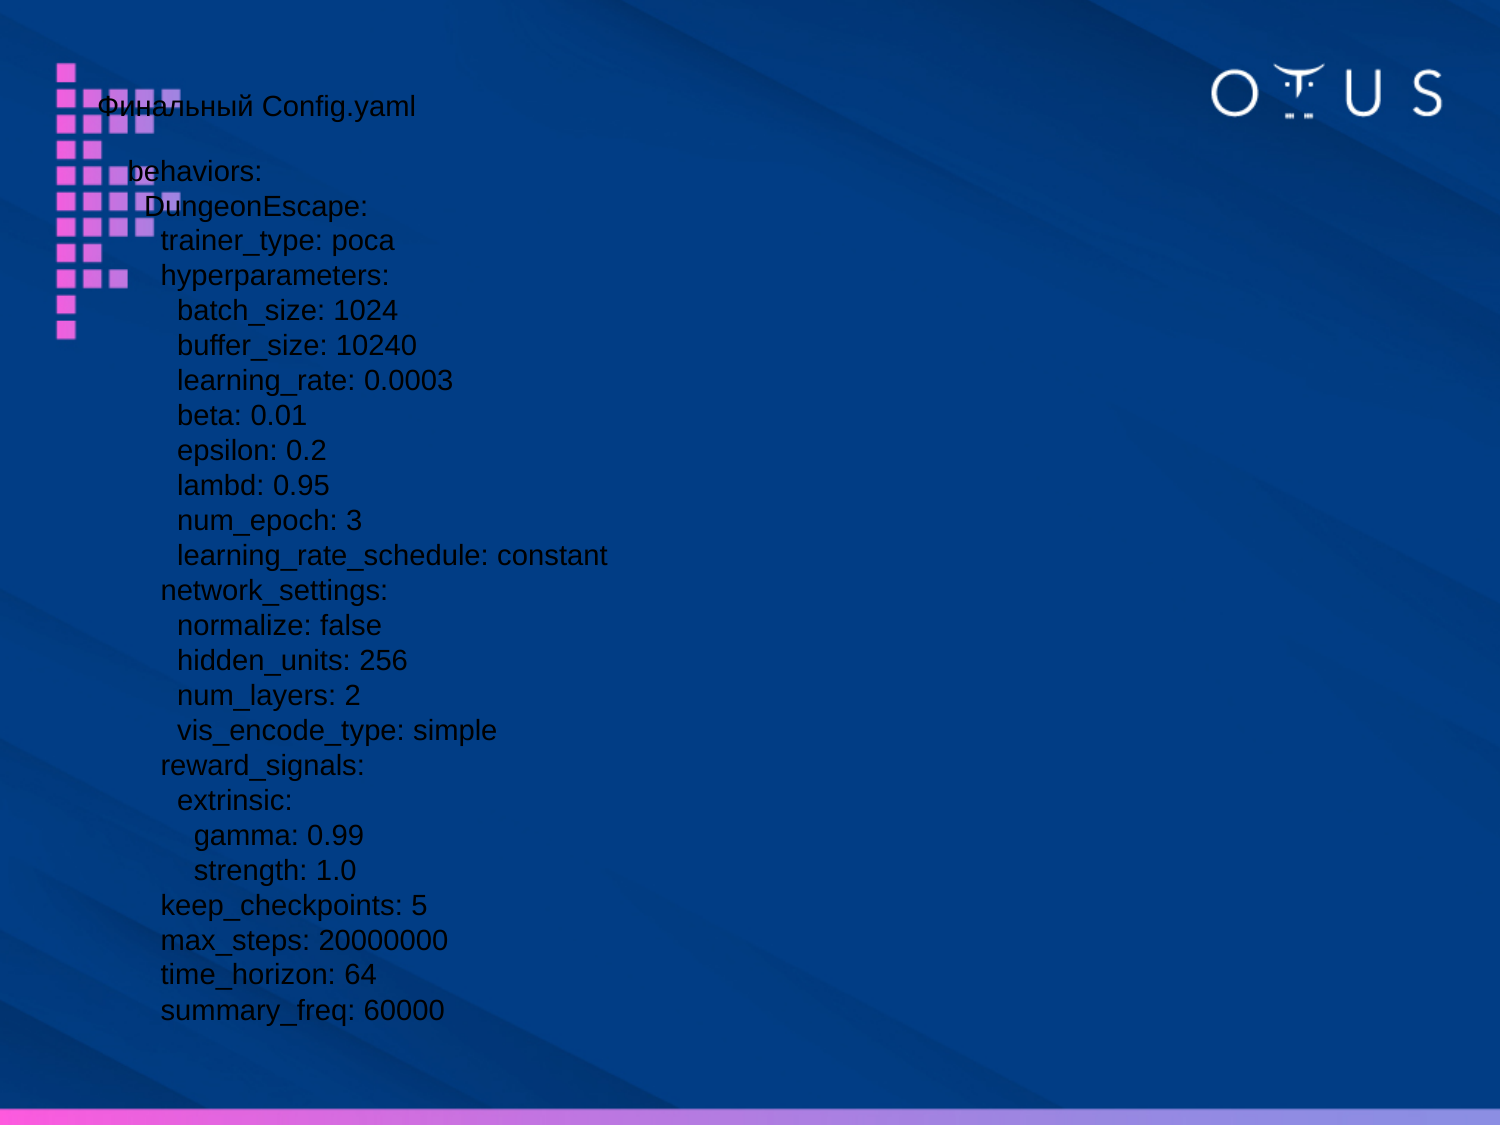

# Финальный Config.yaml
behaviors:
 DungeonEscape:
 trainer_type: poca
 hyperparameters:
 batch_size: 1024
 buffer_size: 10240
 learning_rate: 0.0003
 beta: 0.01
 epsilon: 0.2
 lambd: 0.95
 num_epoch: 3
 learning_rate_schedule: constant
 network_settings:
 normalize: false
 hidden_units: 256
 num_layers: 2
 vis_encode_type: simple
 reward_signals:
 extrinsic:
 gamma: 0.99
 strength: 1.0
 keep_checkpoints: 5
 max_steps: 20000000
 time_horizon: 64
 summary_freq: 60000